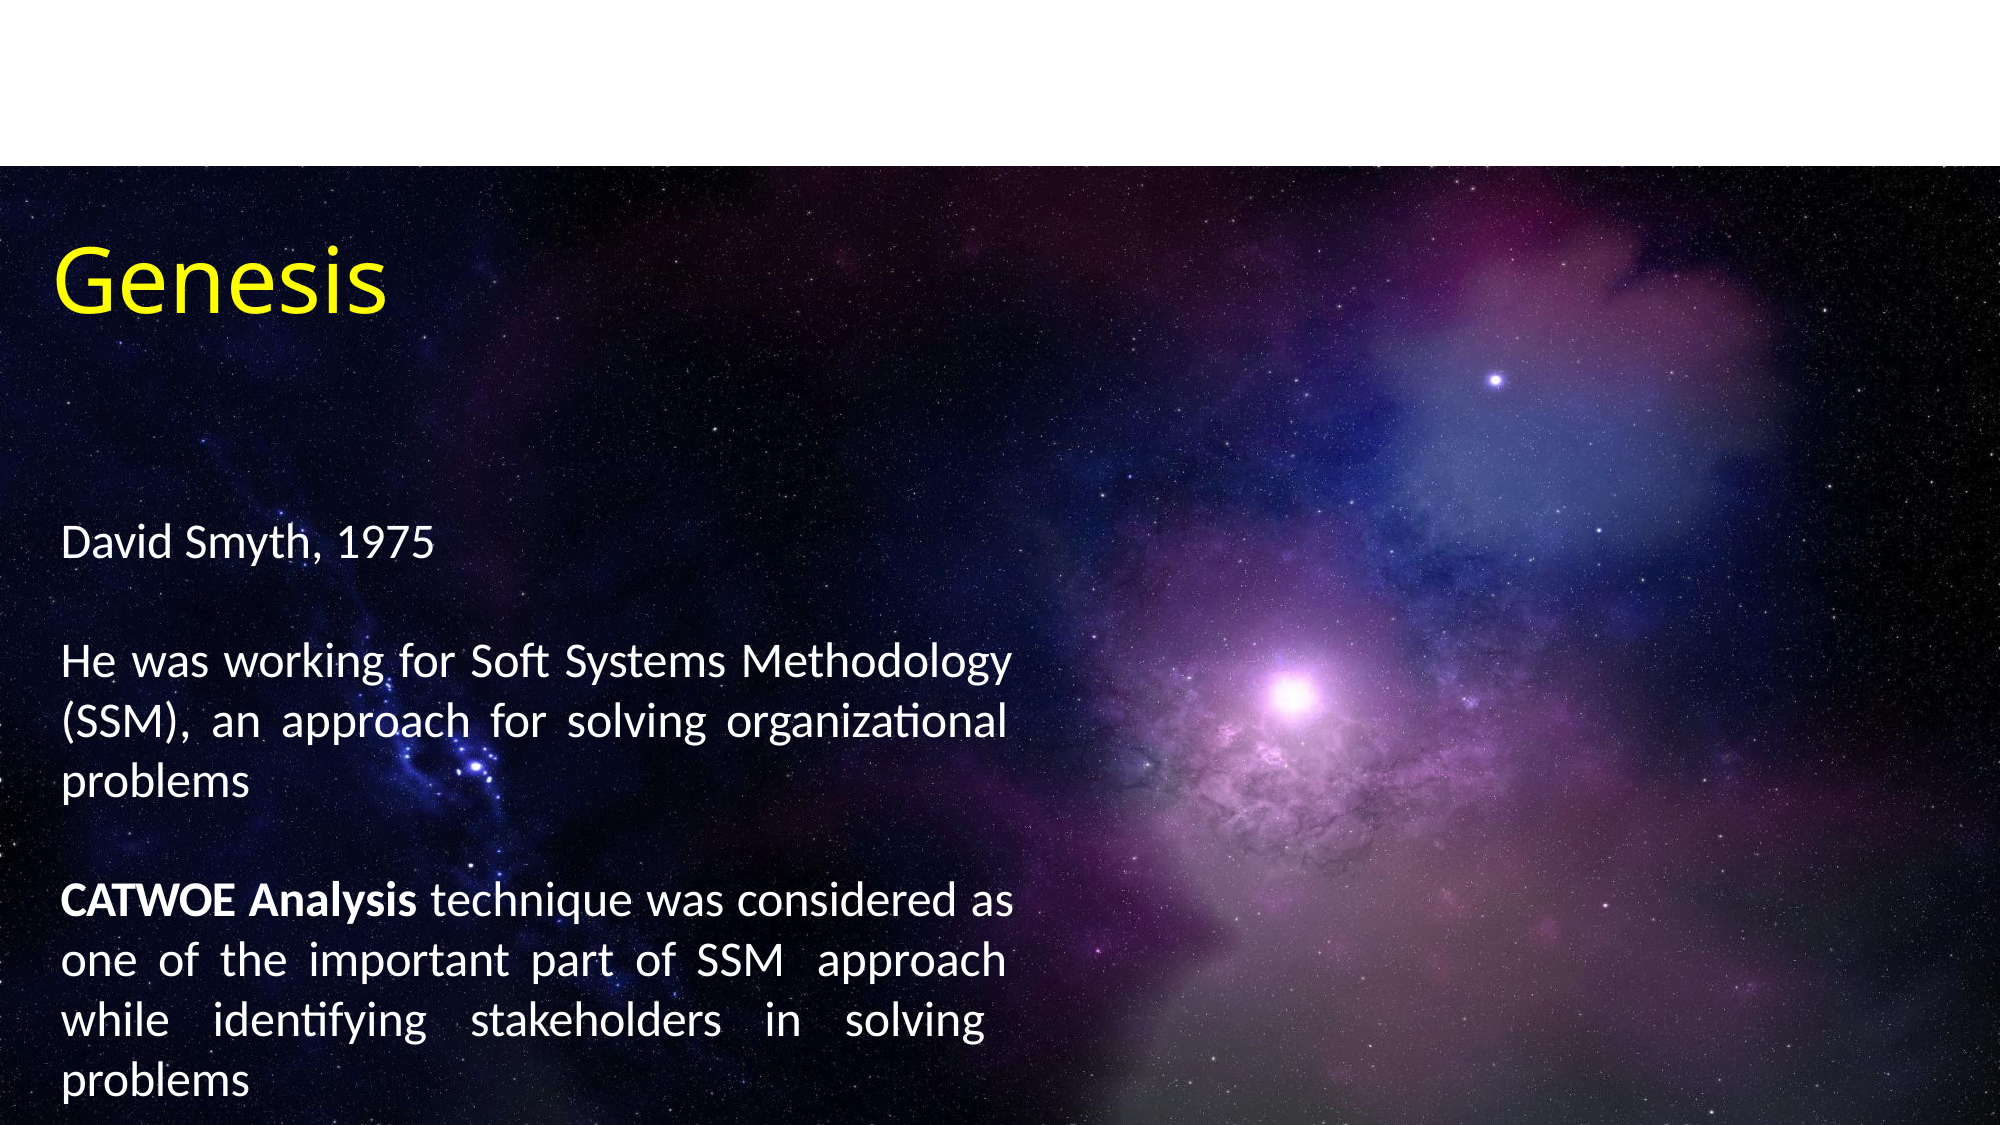

# Genesis
David Smyth, 1975
He was working for Soft Systems Methodology (SSM), an approach for solving organizational problems
CATWOE Analysis technique was considered as one of the important part of SSM approach while identifying stakeholders in solving problems